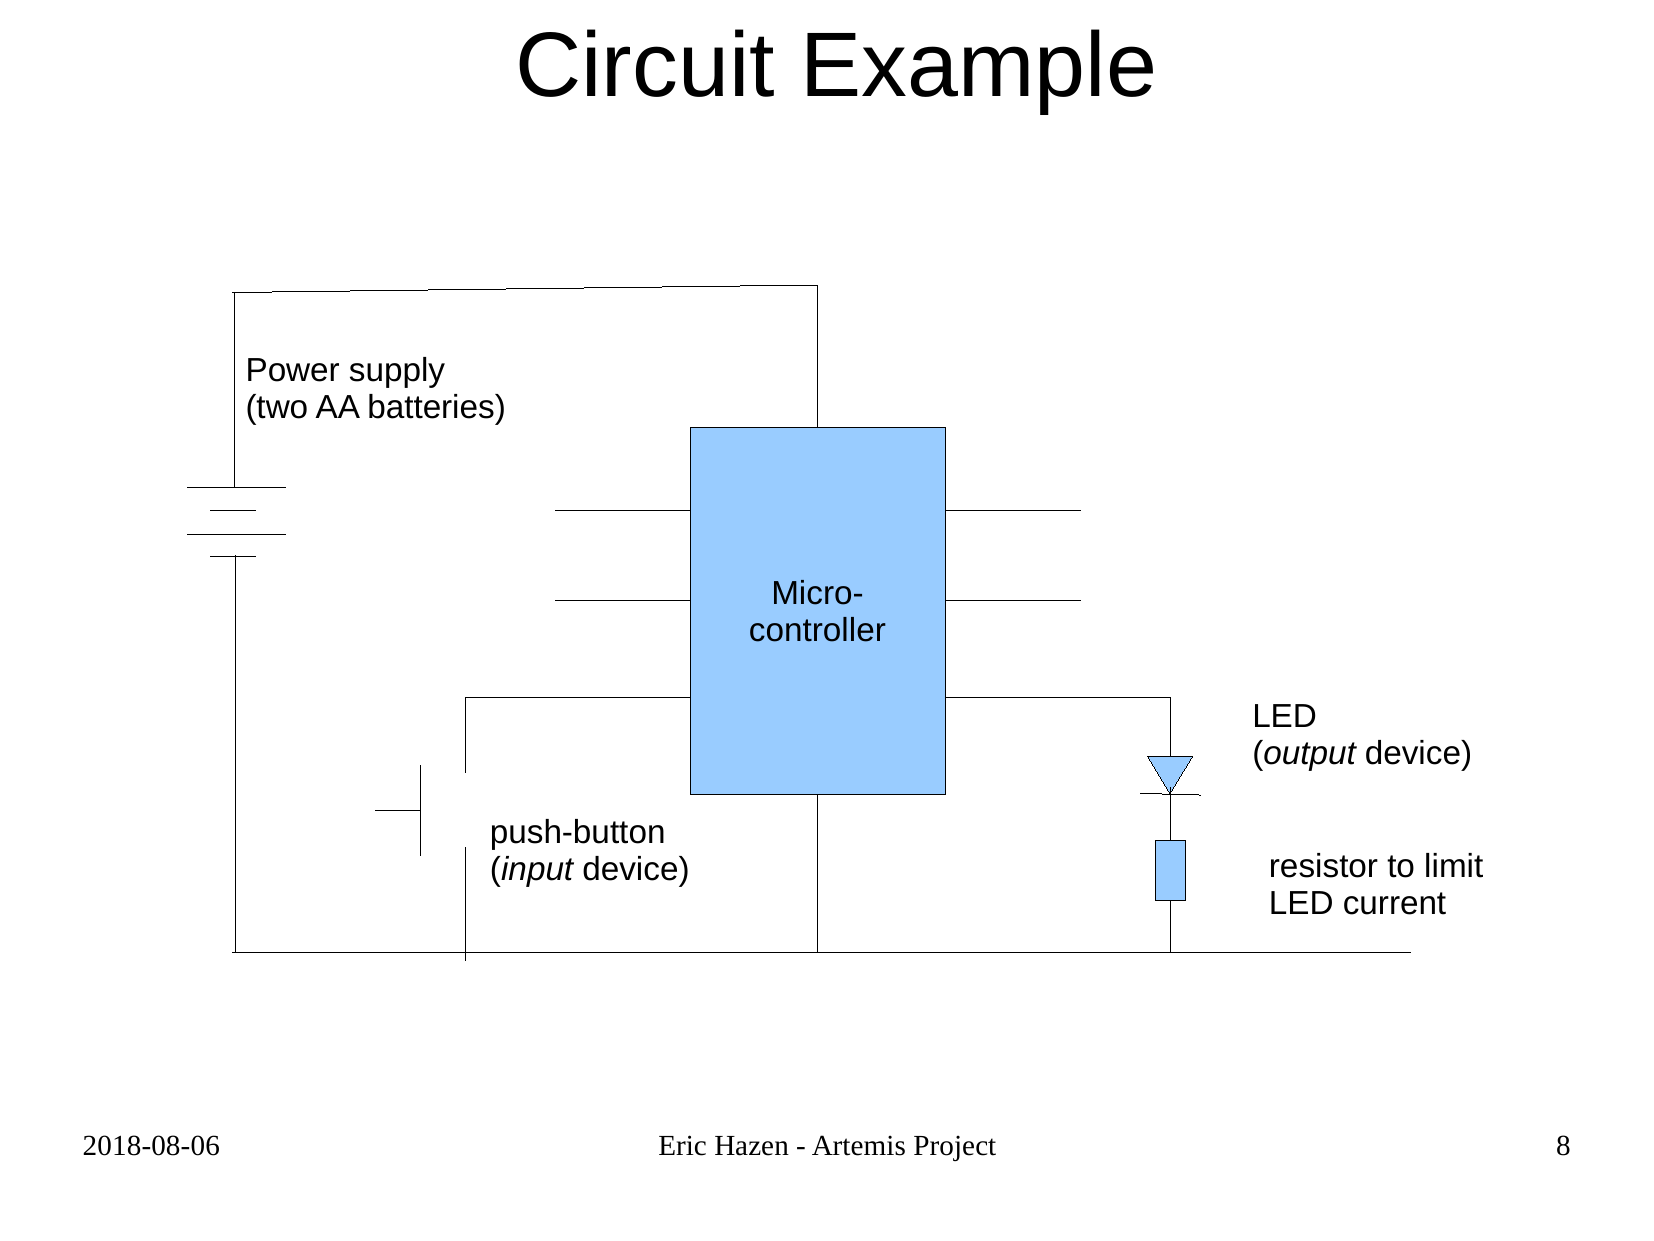

# Circuit Example
Power supply
(two AA batteries)
Micro-
controller
LED
(output device)
push-button
(input device)
resistor to limit
LED current
2018-08-06
Eric Hazen - Artemis Project
8